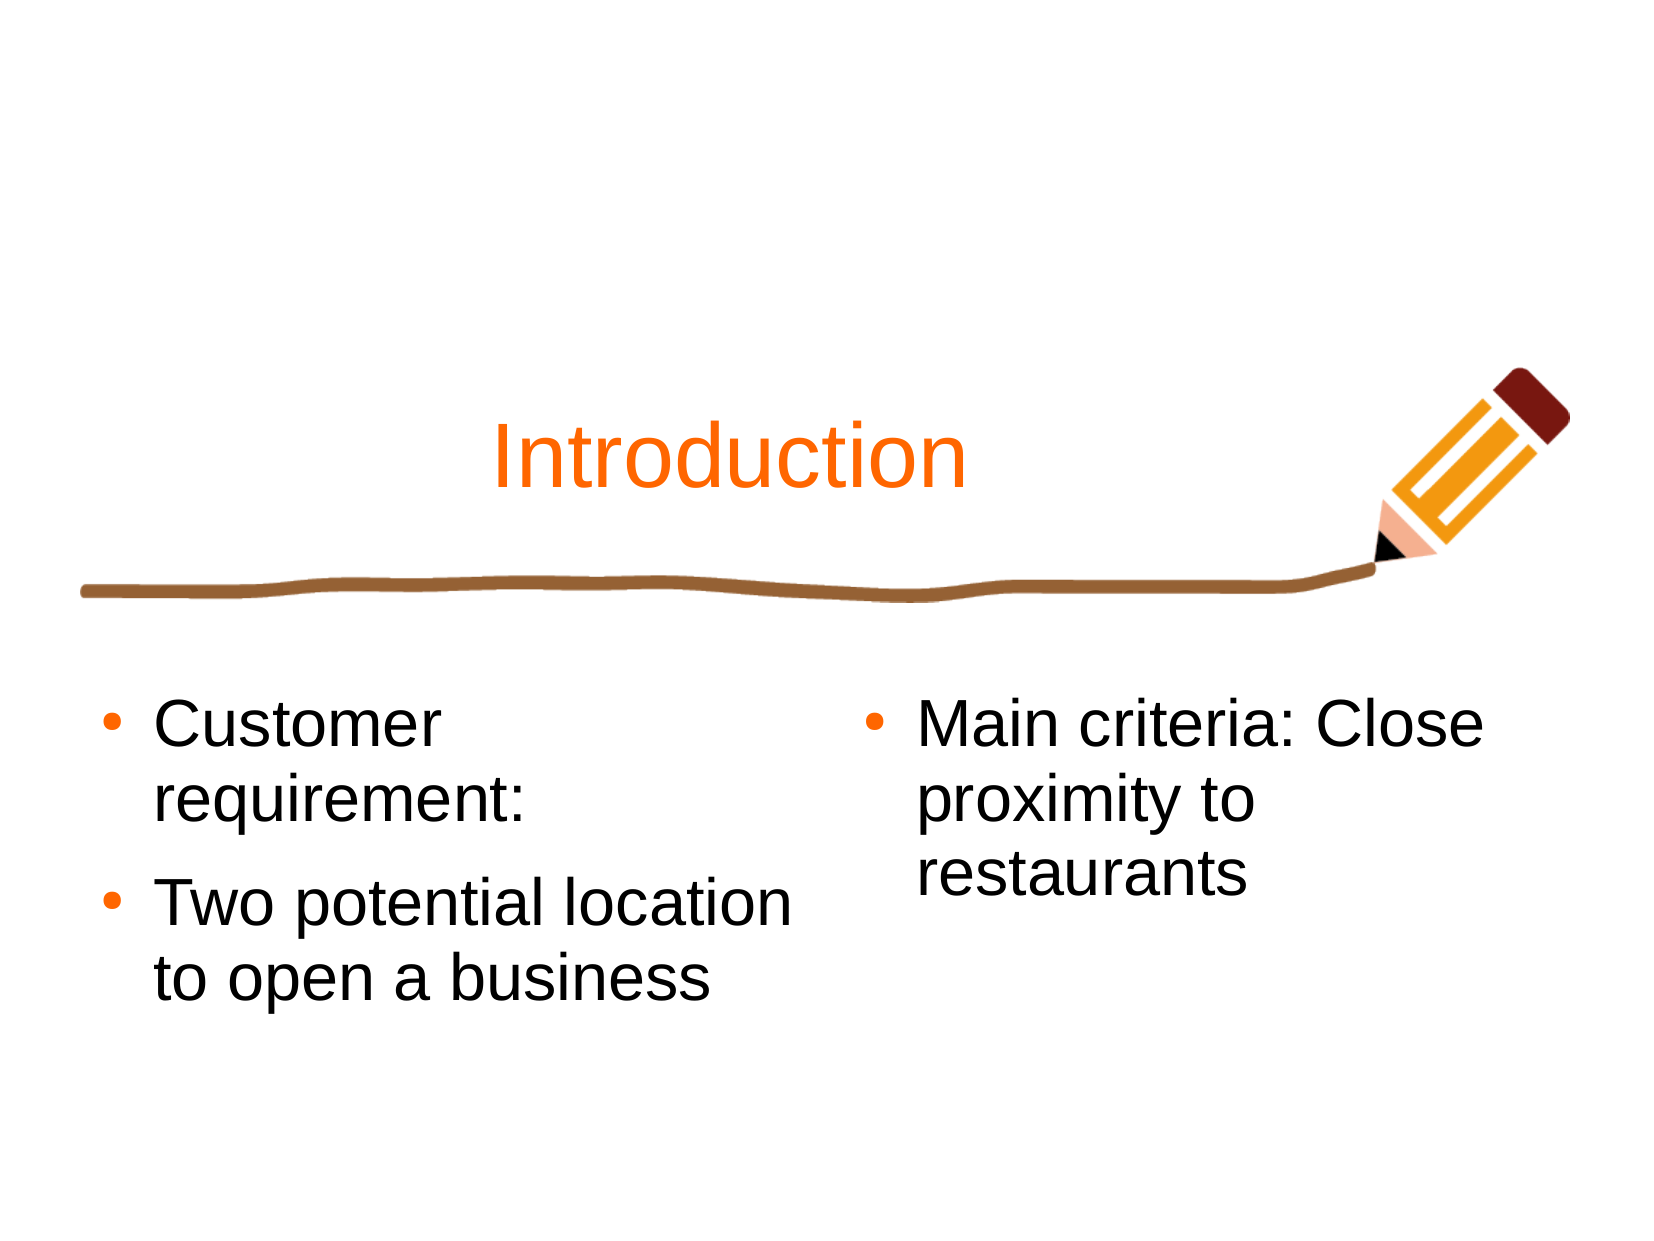

# Introduction
Customer requirement:
Two potential location to open a business
Main criteria: Close proximity to restaurants